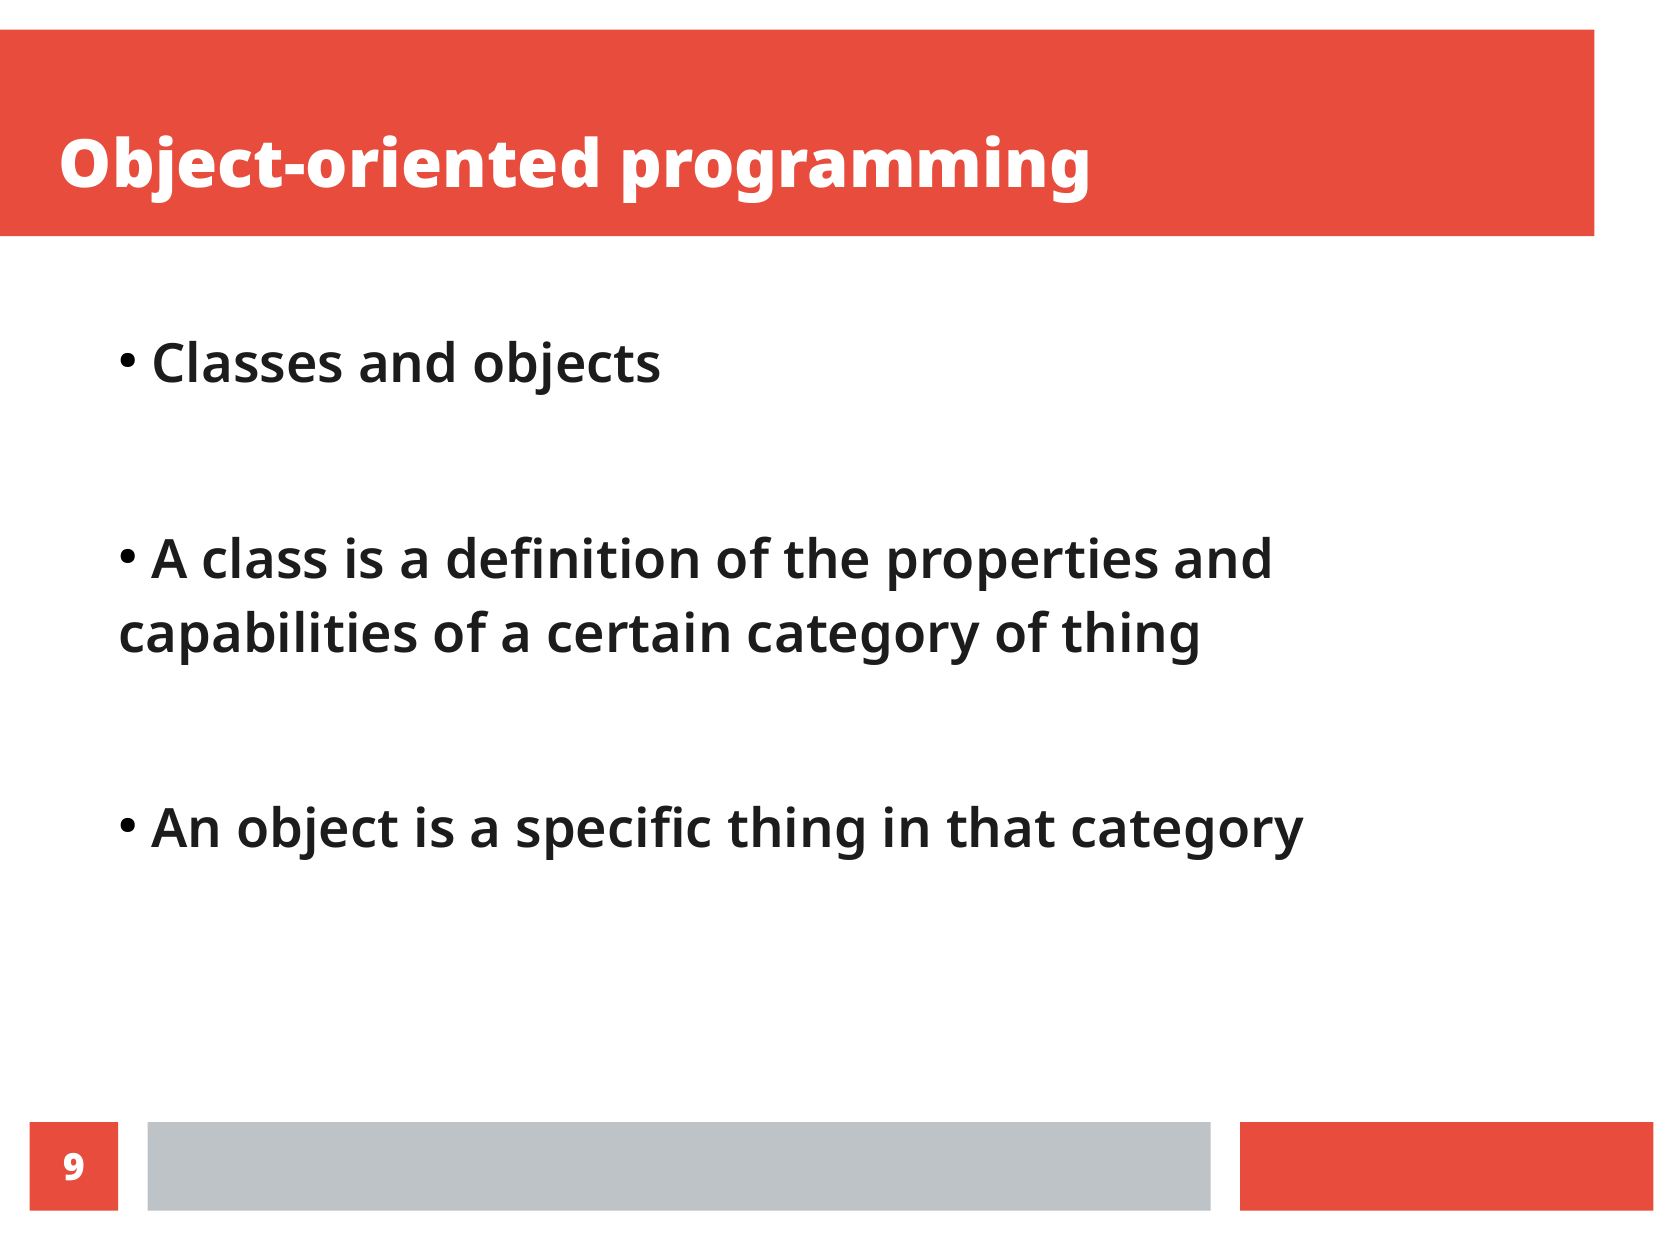

# Object-oriented programming
 Classes and objects
 A class is a definition of the properties and capabilities of a certain category of thing
 An object is a specific thing in that category
9